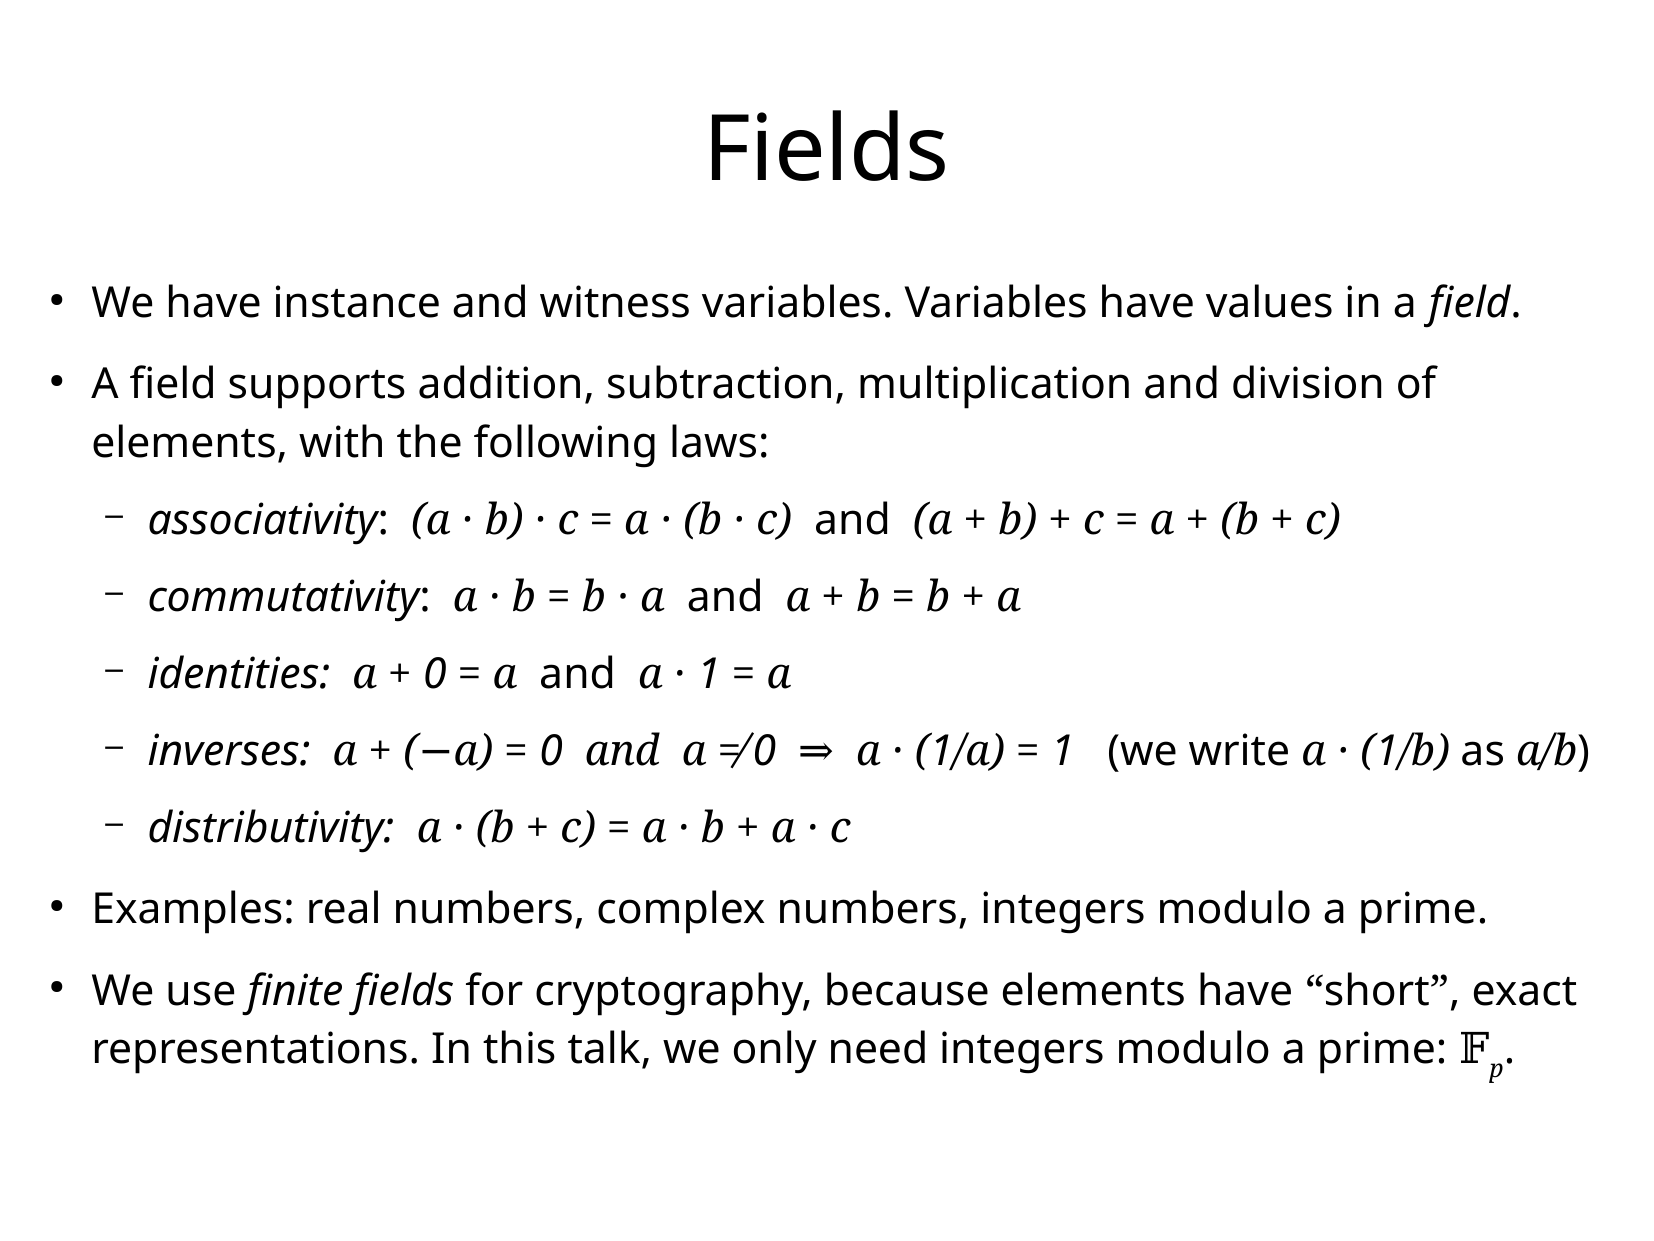

# Fields
We have instance and witness variables. Variables have values in a field.
A field supports addition, subtraction, multiplication and division of elements, with the following laws:
associativity: (a · b) · c = a · (b · c) and (a + b) + c = a + (b + c)
commutativity: a · b = b · a and a + b = b + a
identities: a + 0 = a and a · 1 = a
inverses: a + (−a) = 0 and a ≠ 0 ⇒ a · (1/a) = 1 (we write a · (1/b) as a/b)
distributivity: a · (b + c) = a · b + a · c
Examples: real numbers, complex numbers, integers modulo a prime.
We use finite fields for cryptography, because elements have “short”, exact representations. In this talk, we only need integers modulo a prime: 𝔽p.